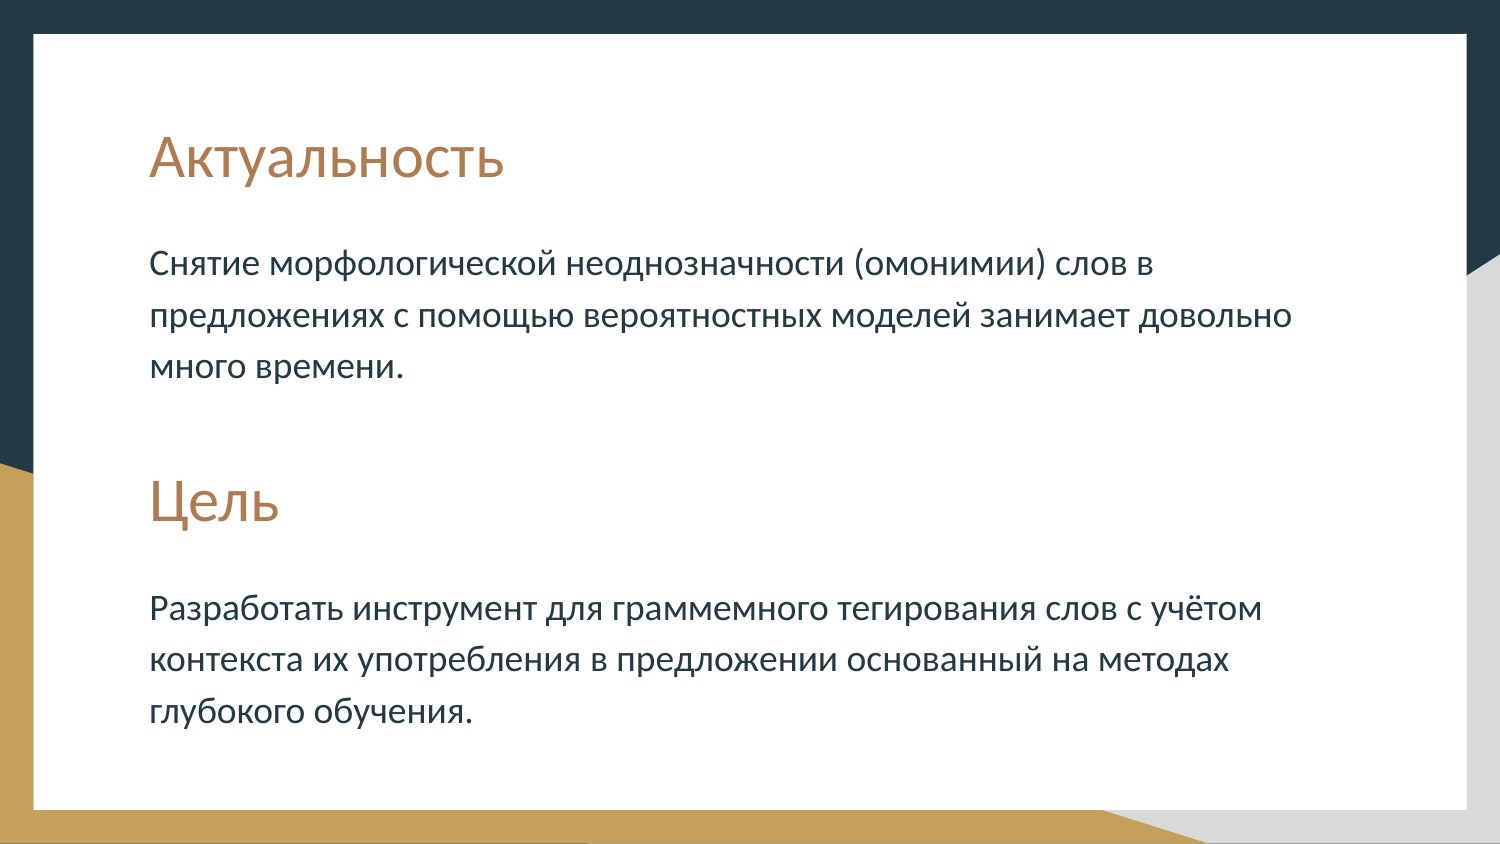

# Актуальность
Снятие морфологической неоднозначности (омонимии) слов в предложениях с помощью вероятностных моделей занимает довольно много времени.
Цель
Разработать инструмент для граммемного тегирования слов с учётом контекста их употребления в предложении основанный на методах глубокого обучения.